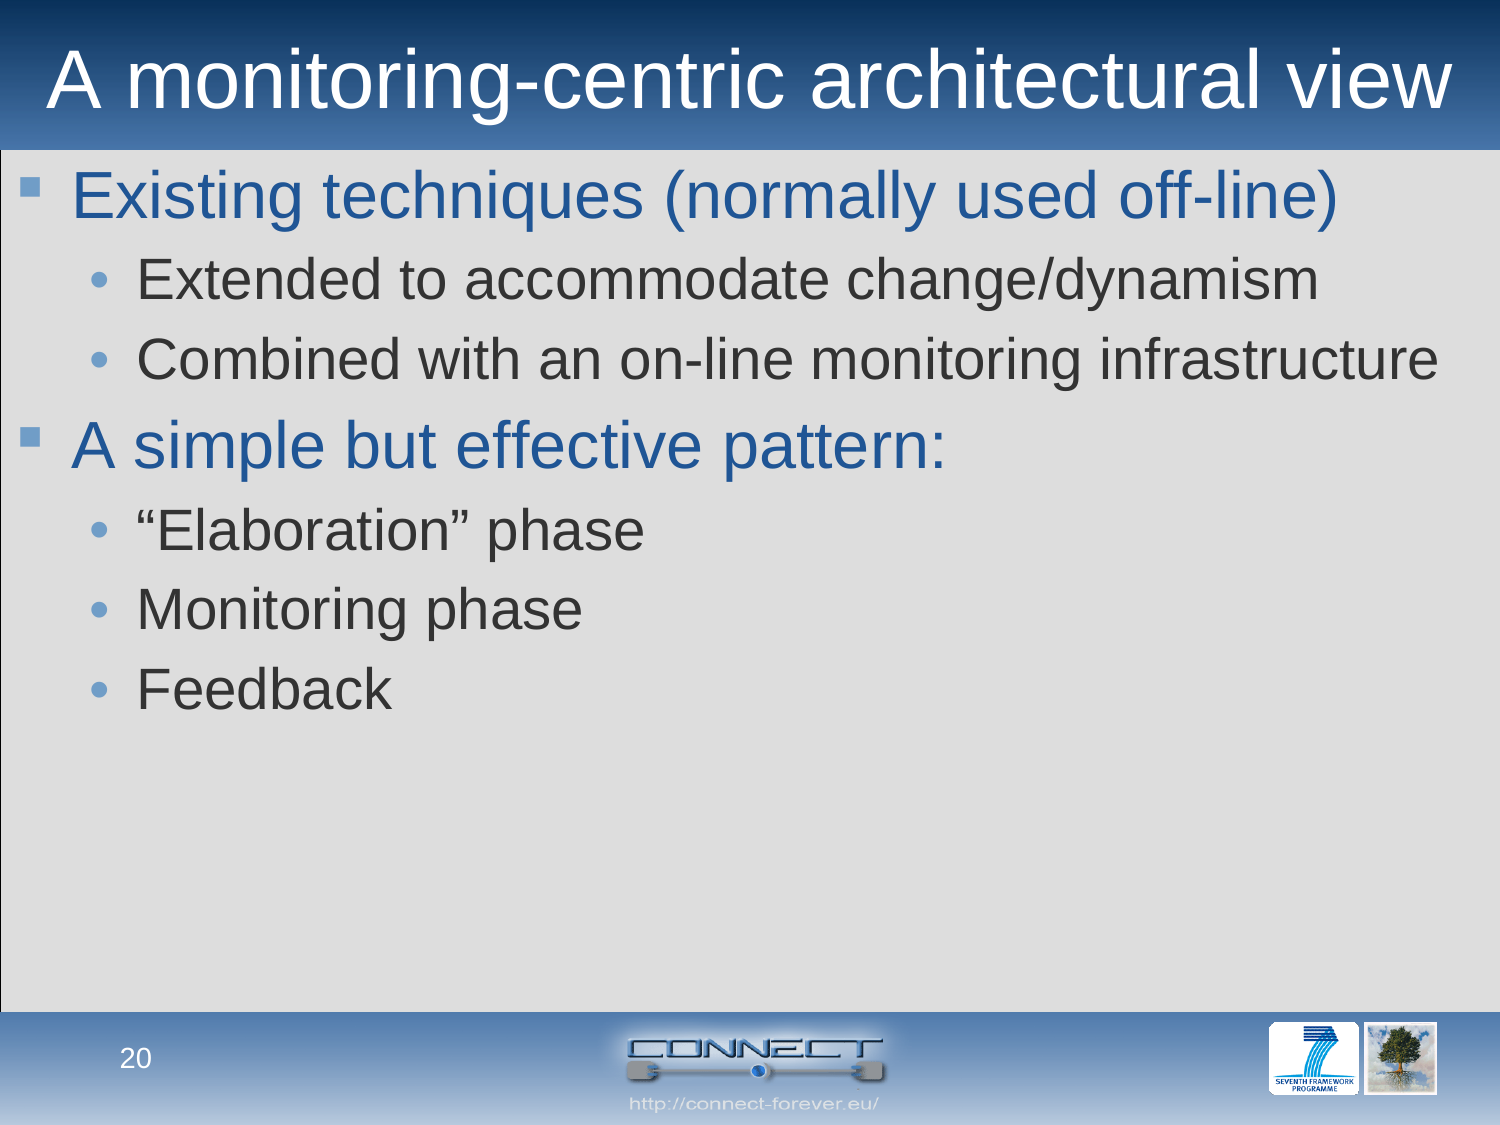

# A monitoring-centric architectural view
Existing techniques (normally used off-line)
Extended to accommodate change/dynamism
Combined with an on-line monitoring infrastructure
A simple but effective pattern:
“Elaboration” phase
Monitoring phase
Feedback
20